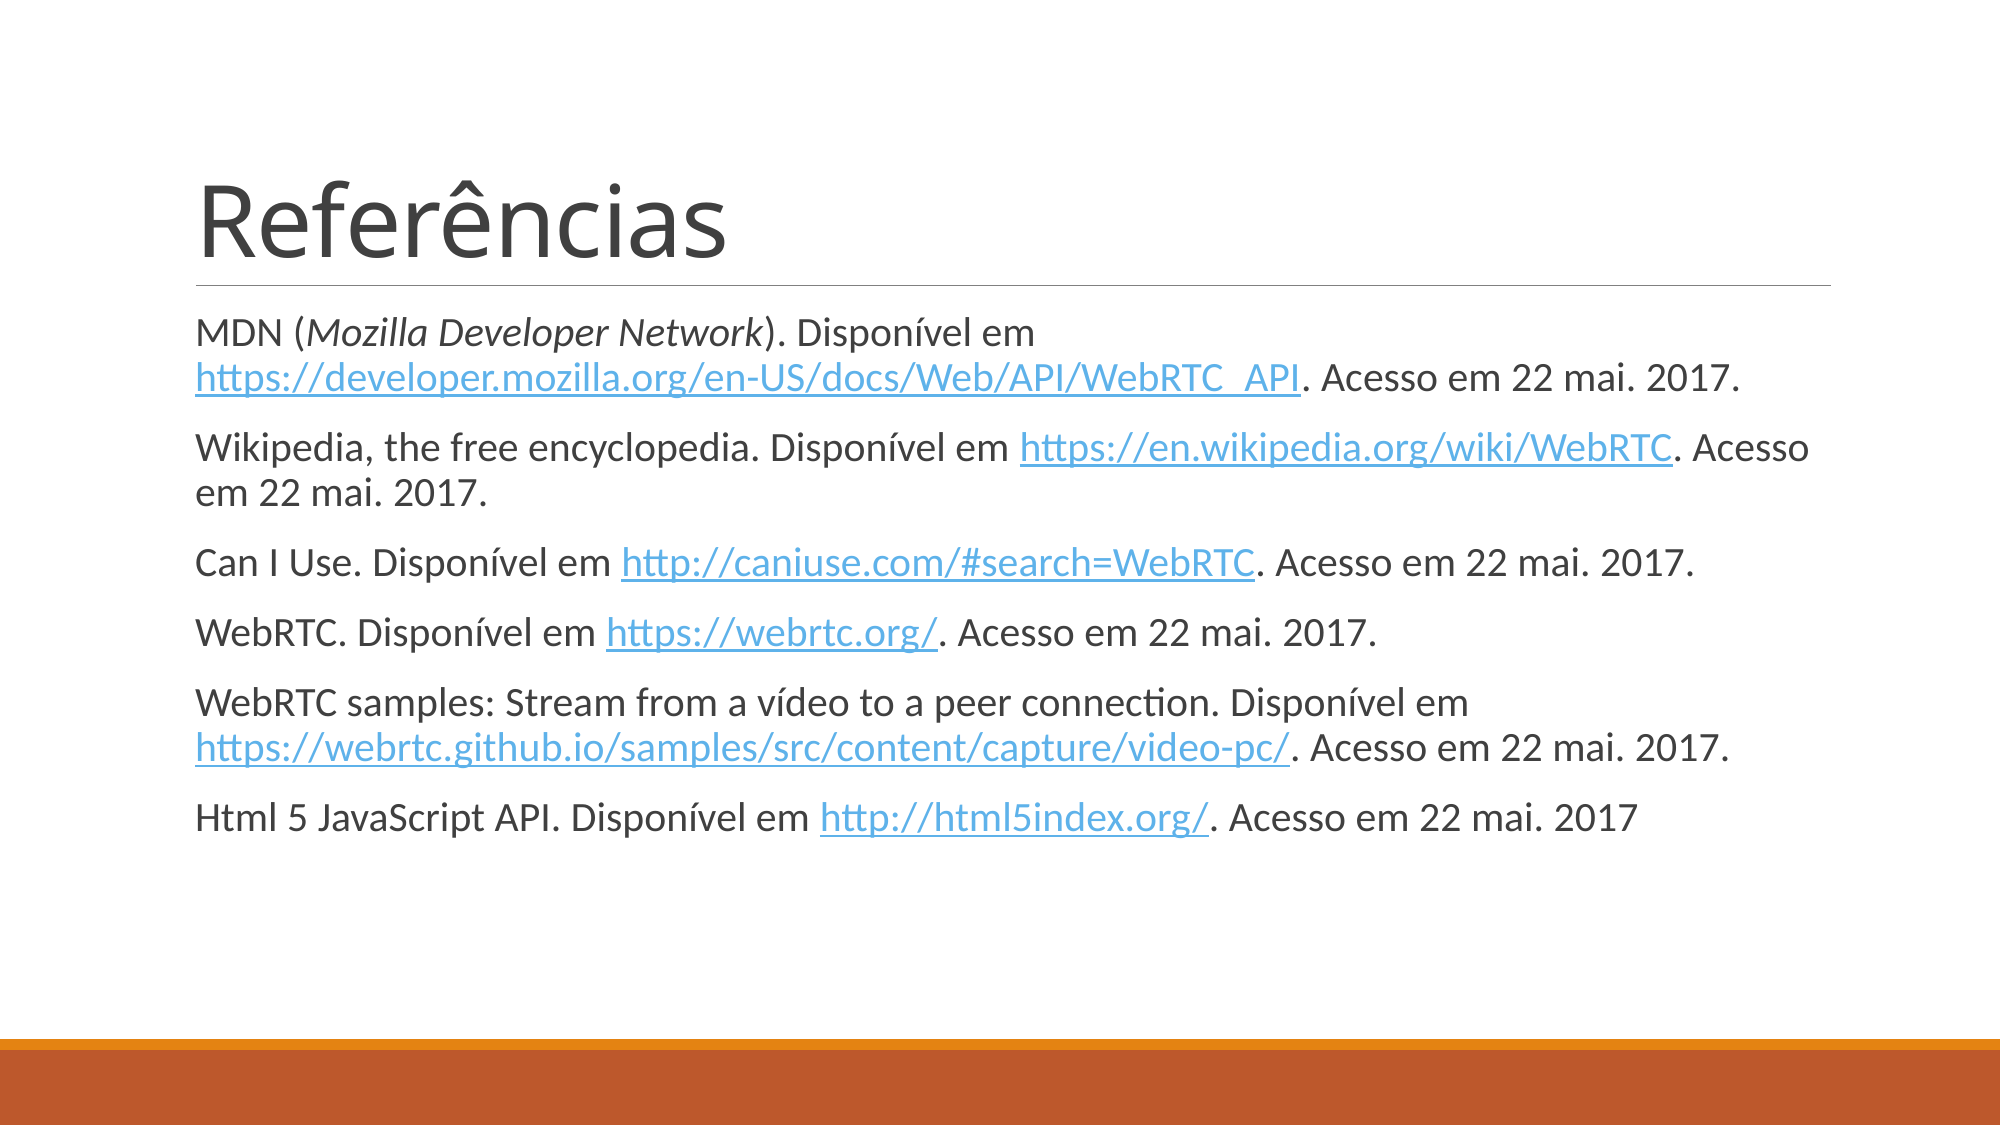

# Referências
MDN (Mozilla Developer Network). Disponível em https://developer.mozilla.org/en-US/docs/Web/API/WebRTC_API. Acesso em 22 mai. 2017.
Wikipedia, the free encyclopedia. Disponível em https://en.wikipedia.org/wiki/WebRTC. Acesso em 22 mai. 2017.
Can I Use. Disponível em http://caniuse.com/#search=WebRTC. Acesso em 22 mai. 2017.
WebRTC. Disponível em https://webrtc.org/. Acesso em 22 mai. 2017.
WebRTC samples: Stream from a vídeo to a peer connection. Disponível em https://webrtc.github.io/samples/src/content/capture/video-pc/. Acesso em 22 mai. 2017.
Html 5 JavaScript API. Disponível em http://html5index.org/. Acesso em 22 mai. 2017